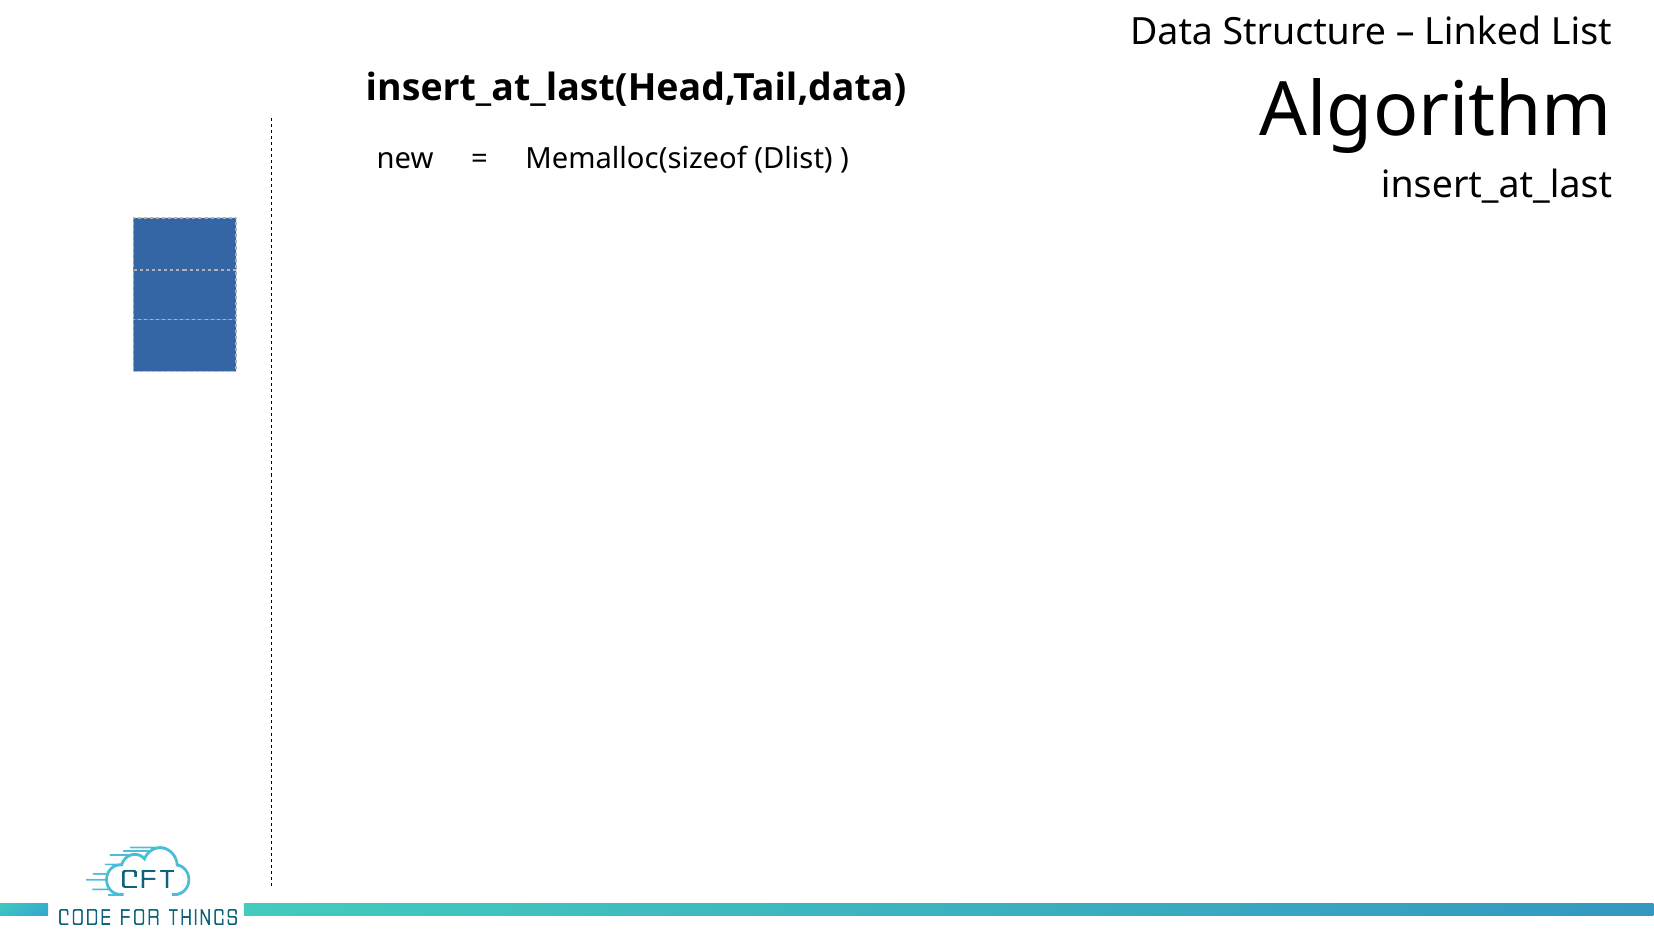

# Data Structure – Linked List Algorithm insert_at_last
insert_at_last(Head,Tail,data)
 new = Memalloc(sizeof (Dlist) )